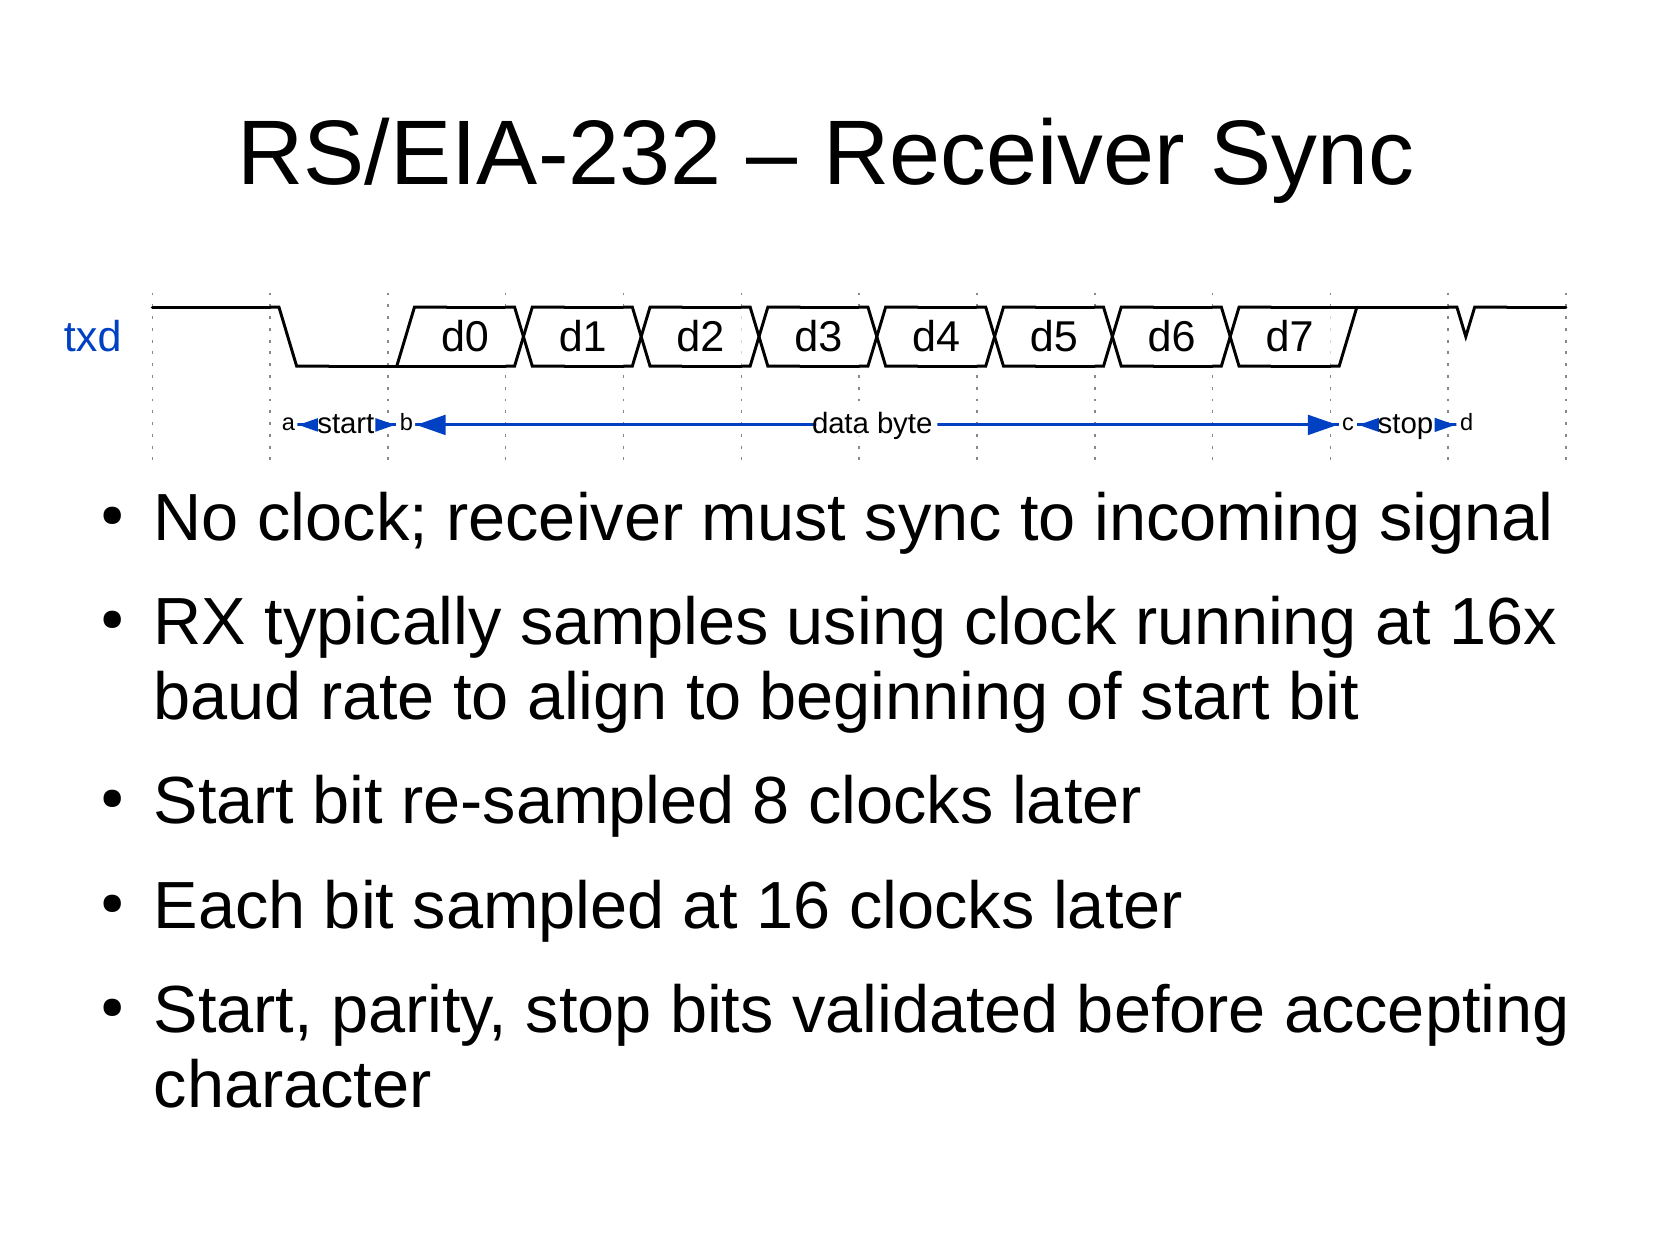

# RS/EIA-232 – Receiver Sync
No clock; receiver must sync to incoming signal
RX typically samples using clock running at 16x baud rate to align to beginning of start bit
Start bit re-sampled 8 clocks later
Each bit sampled at 16 clocks later
Start, parity, stop bits validated before accepting character